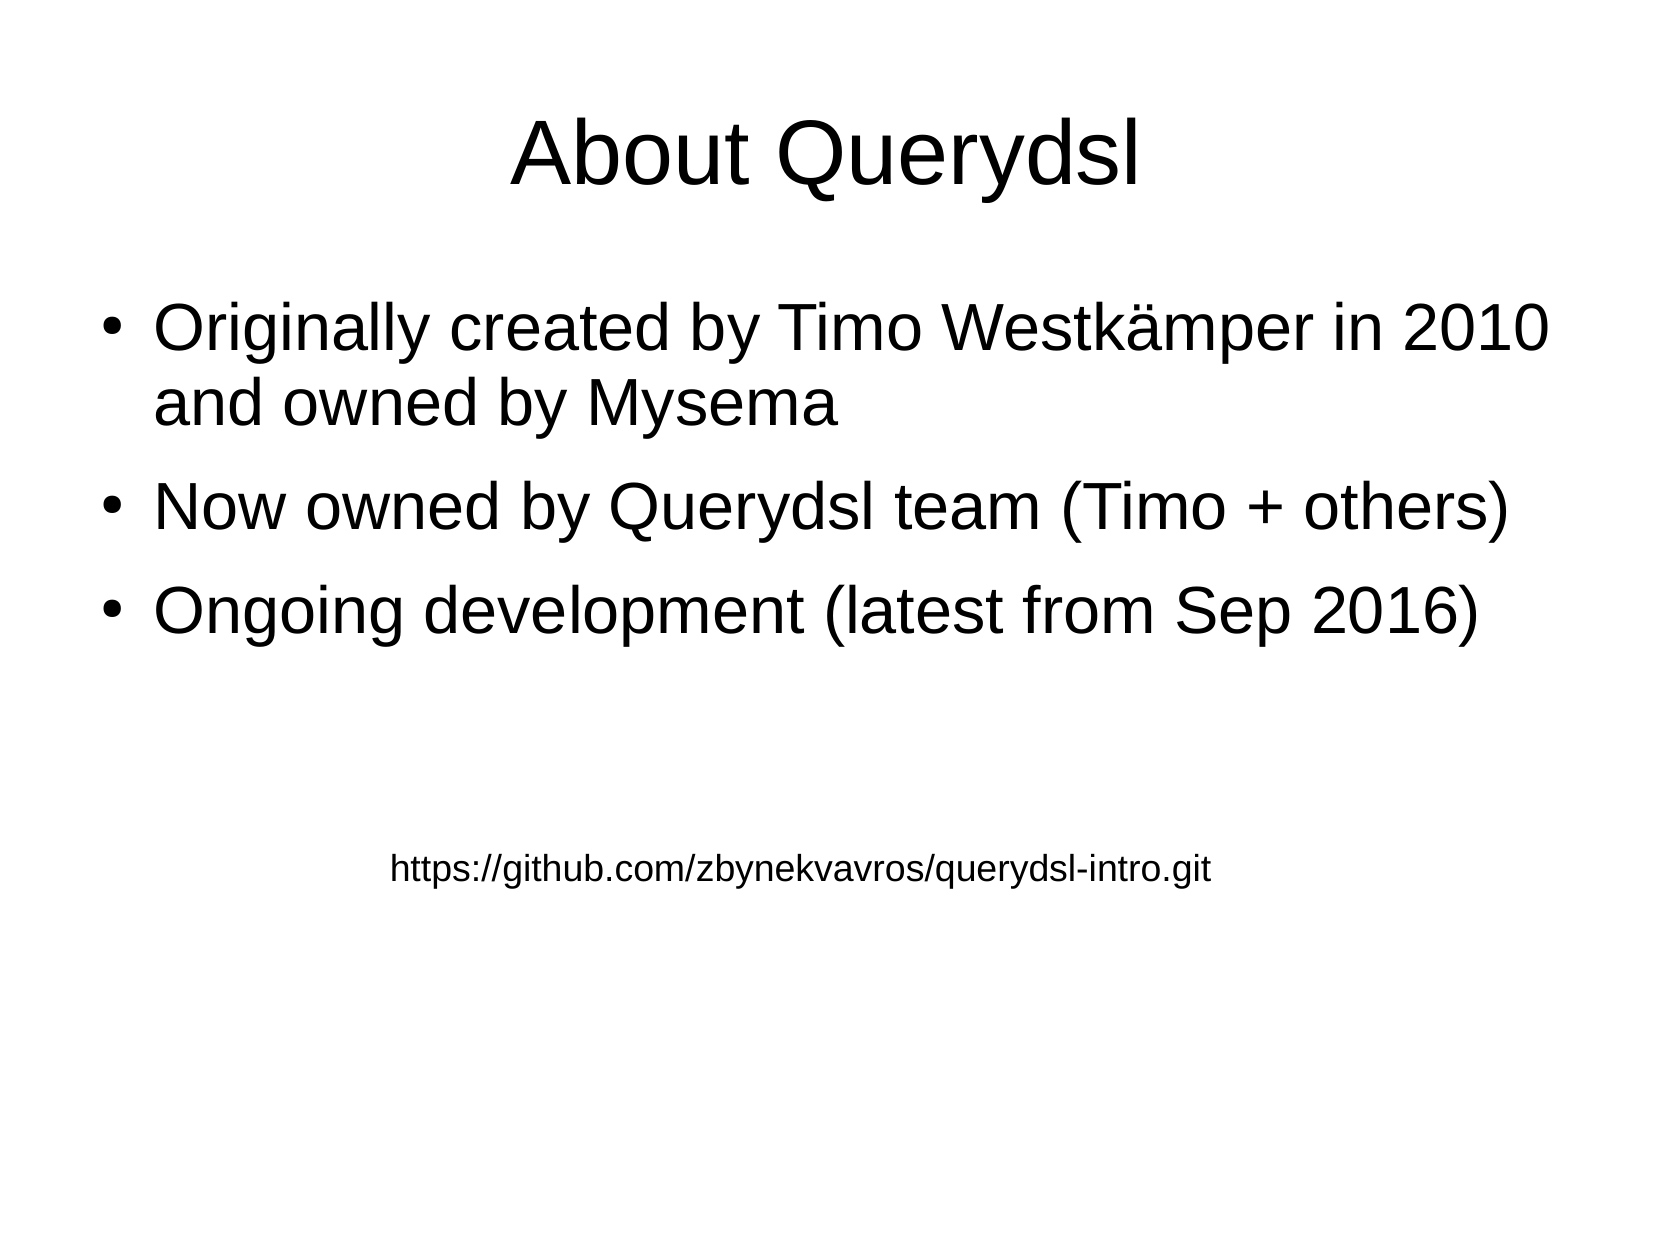

# About Querydsl
Originally created by Timo Westkämper in 2010 and owned by Mysema
Now owned by Querydsl team (Timo + others)
Ongoing development (latest from Sep 2016)
https://github.com/zbynekvavros/querydsl-intro.git